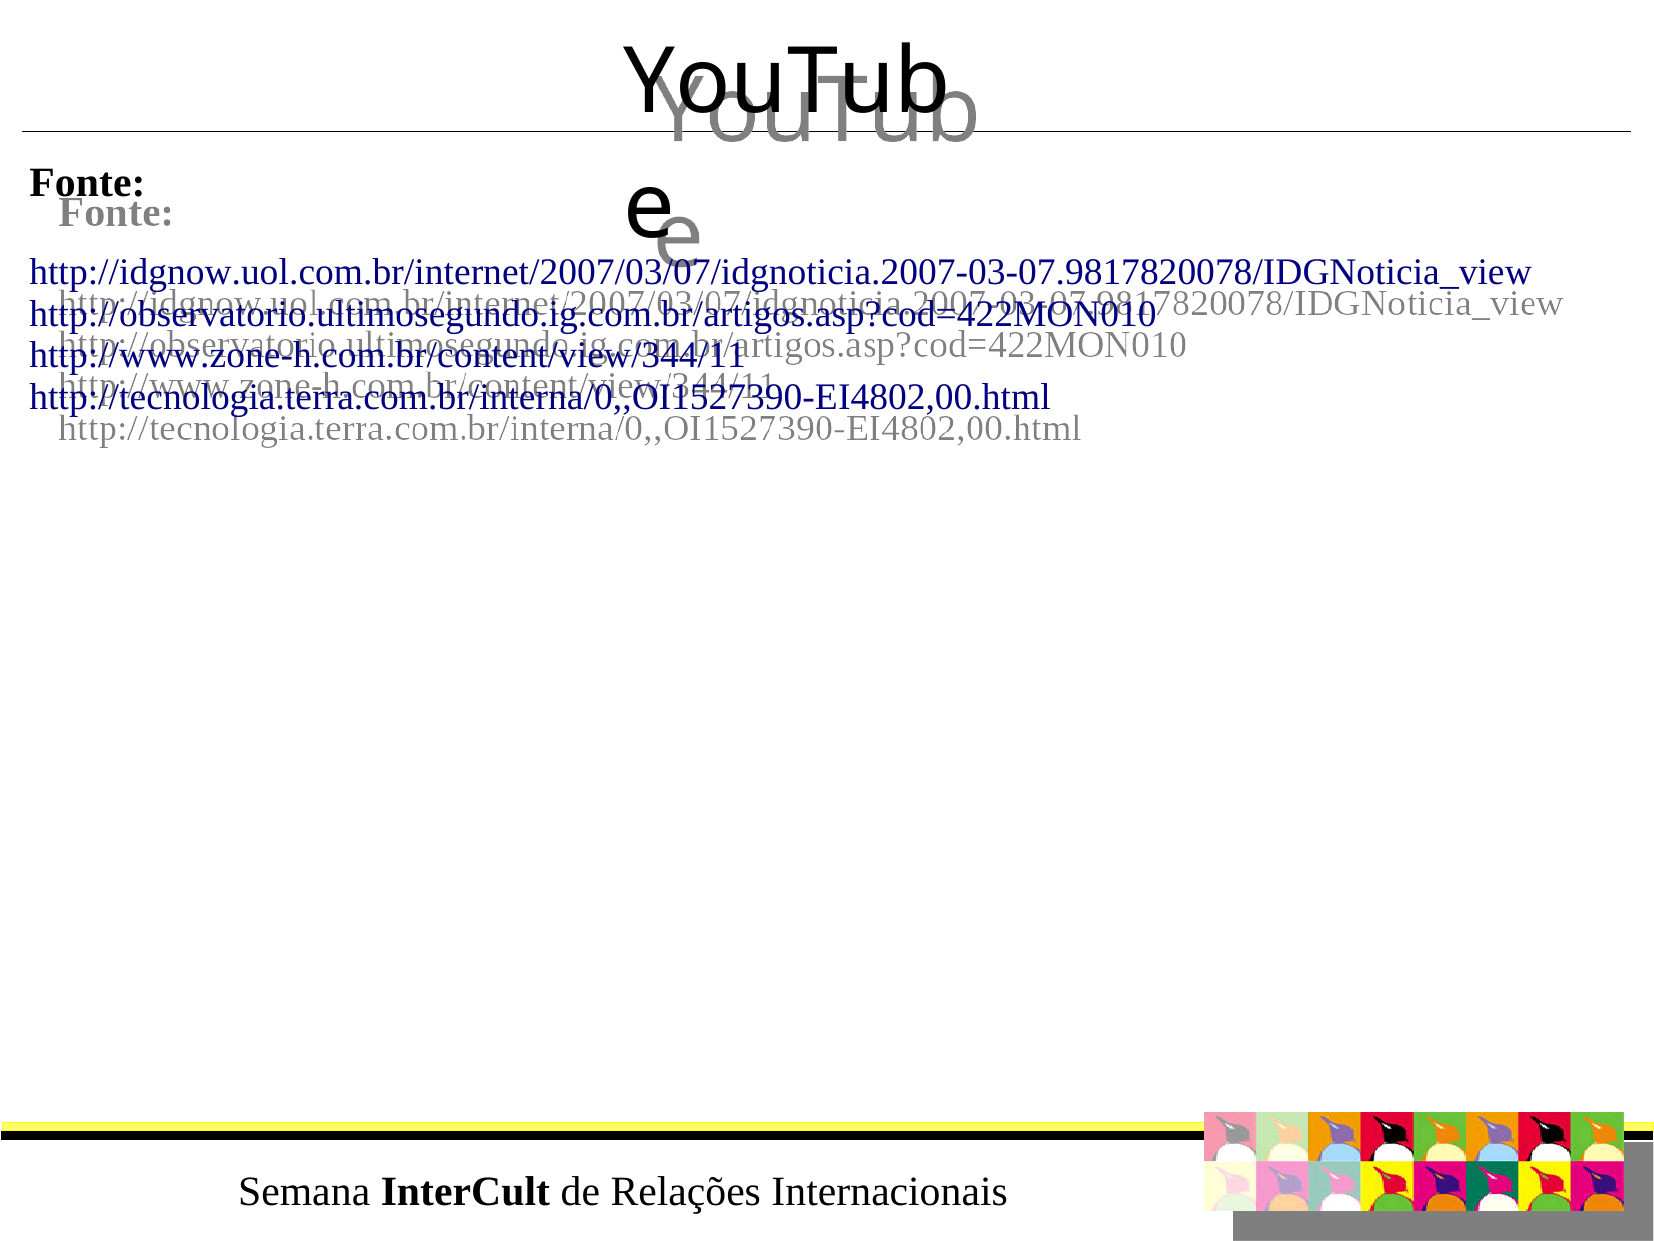

YouTube
Fonte:
http://idgnow.uol.com.br/internet/2007/03/07/idgnoticia.2007-03-07.9817820078/IDGNoticia_view
http://observatorio.ultimosegundo.ig.com.br/artigos.asp?cod=422MON010
http://www.zone-h.com.br/content/view/344/11
http://tecnologia.terra.com.br/interna/0,,OI1527390-EI4802,00.html
Semana InterCult de Relações Internacionais